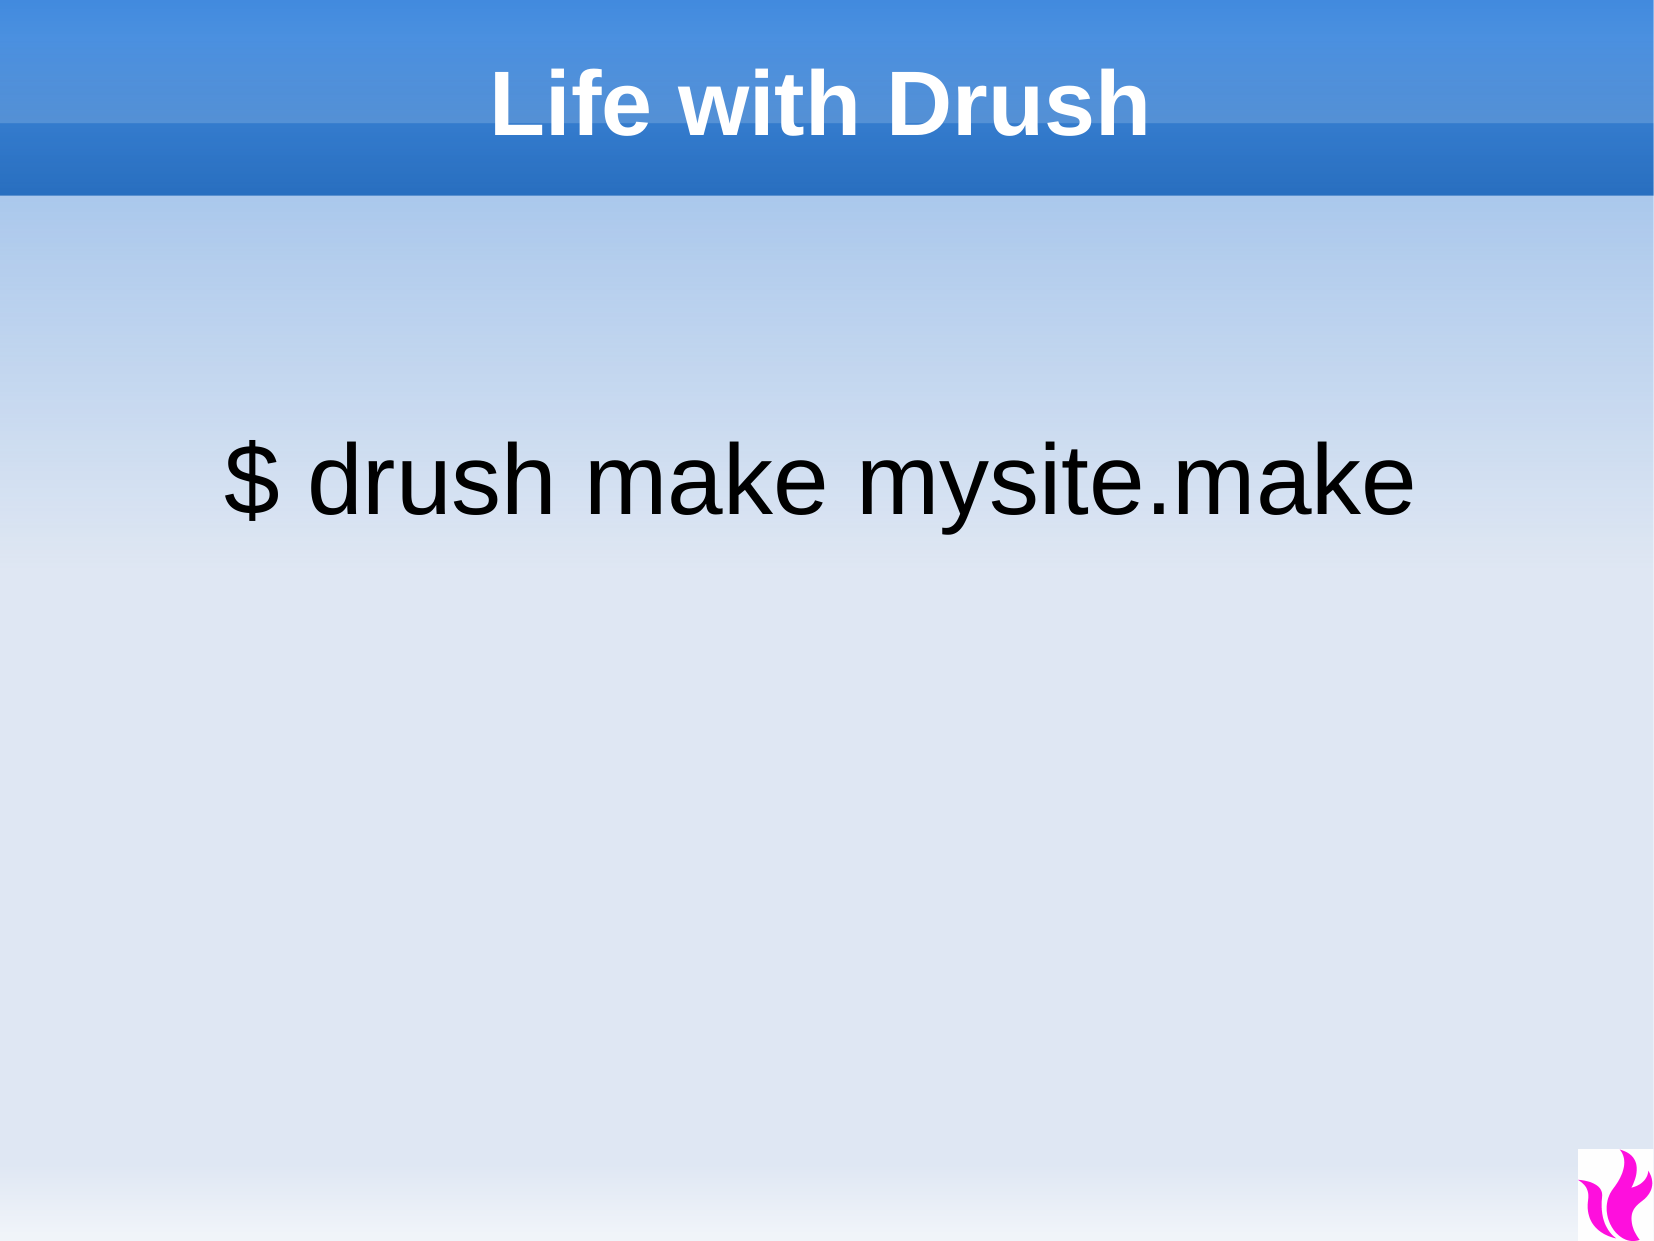

$ drush make mysite.make
# Life with Drush